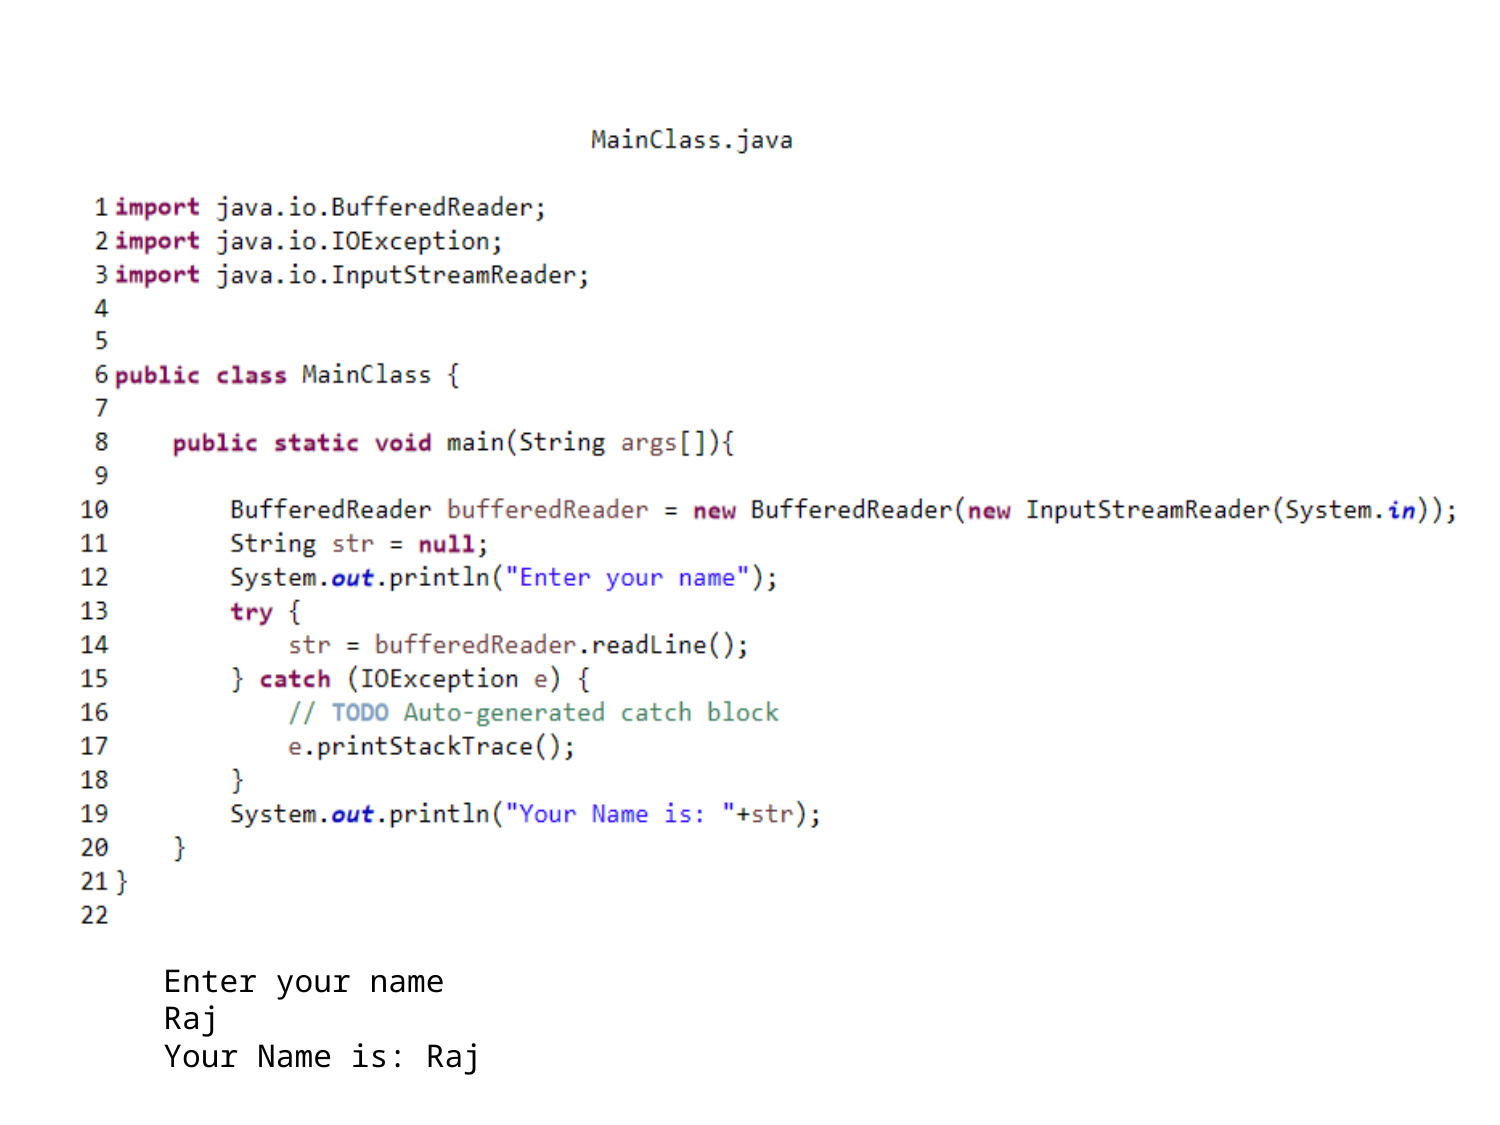

Enter your name
Raj
Your Name is: Raj